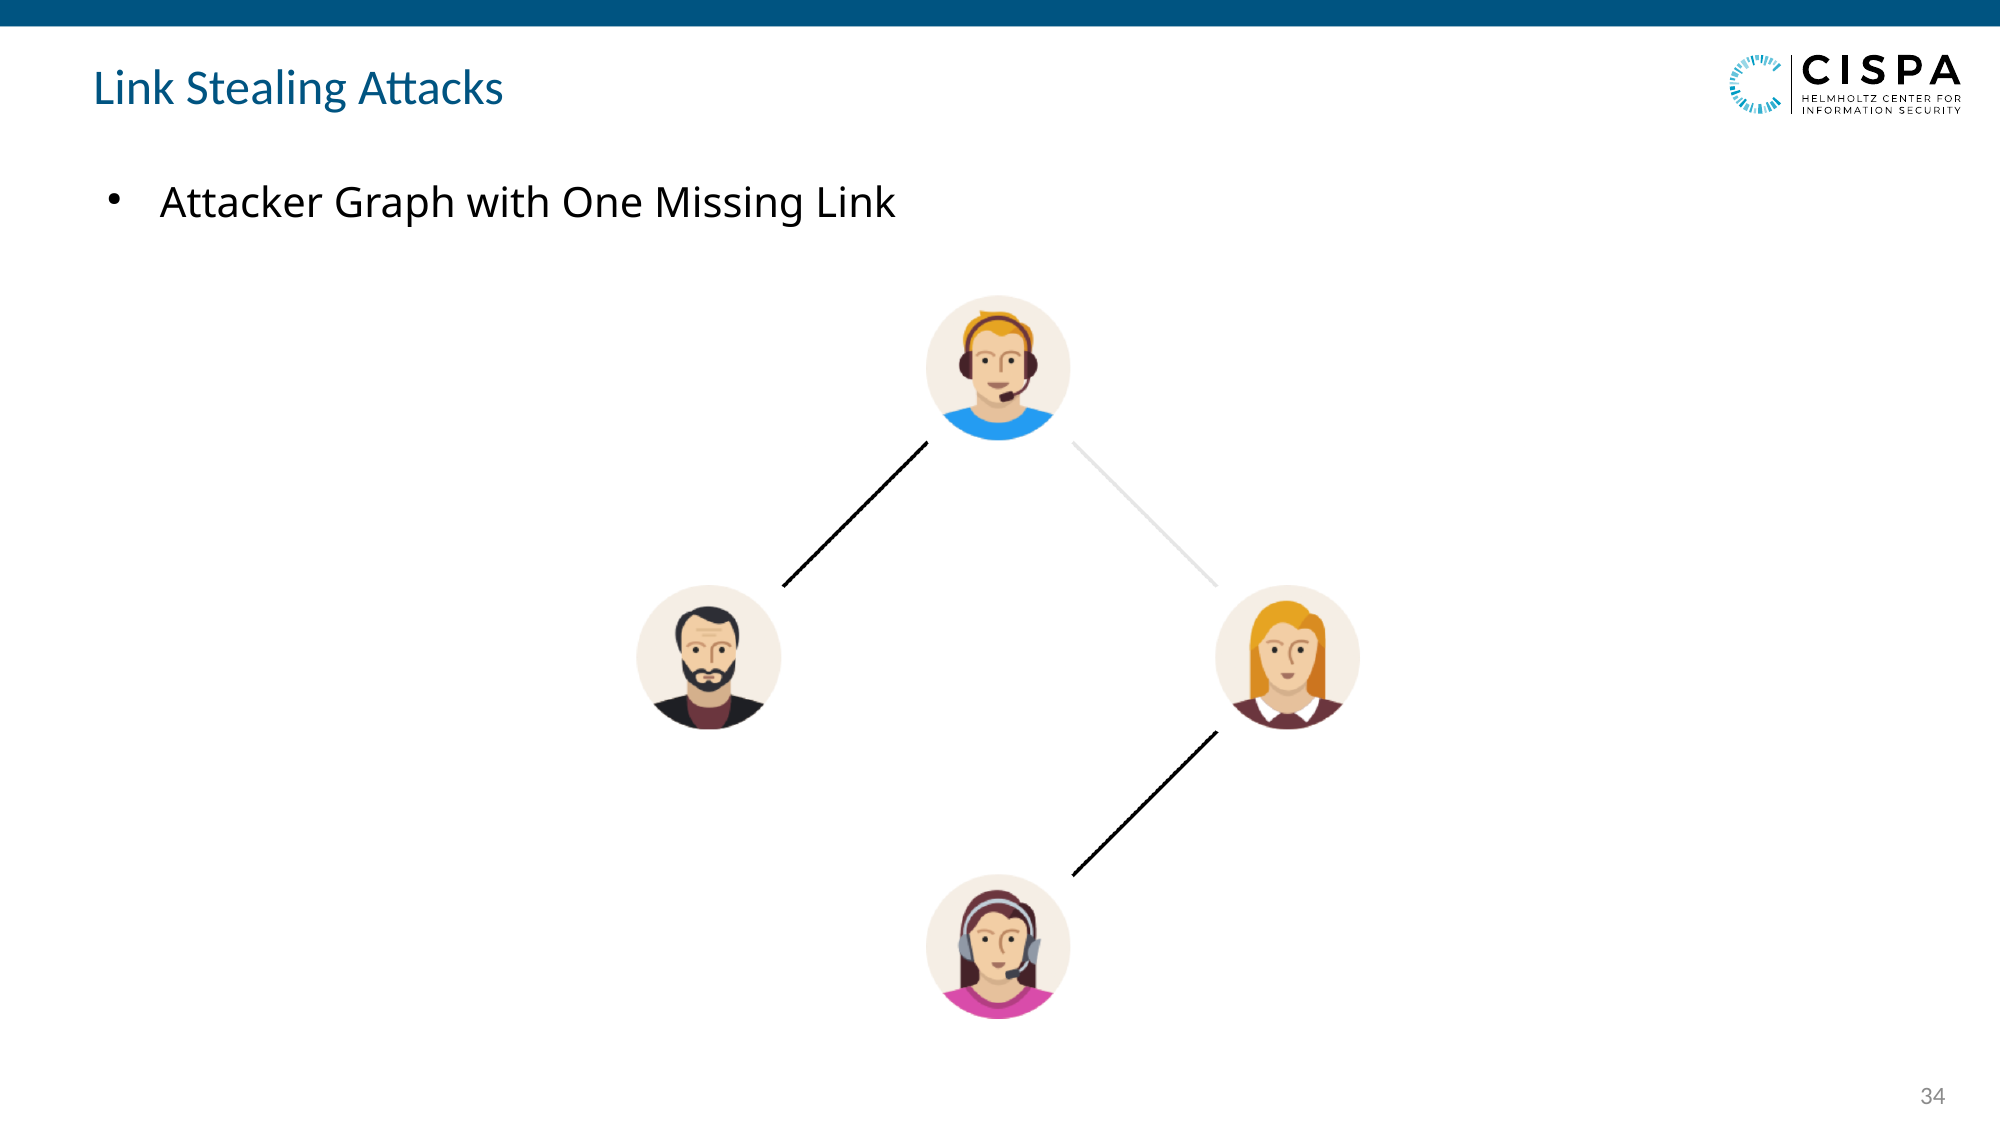

Link Stealing Attacks
# Attacker Graph with One Missing Link